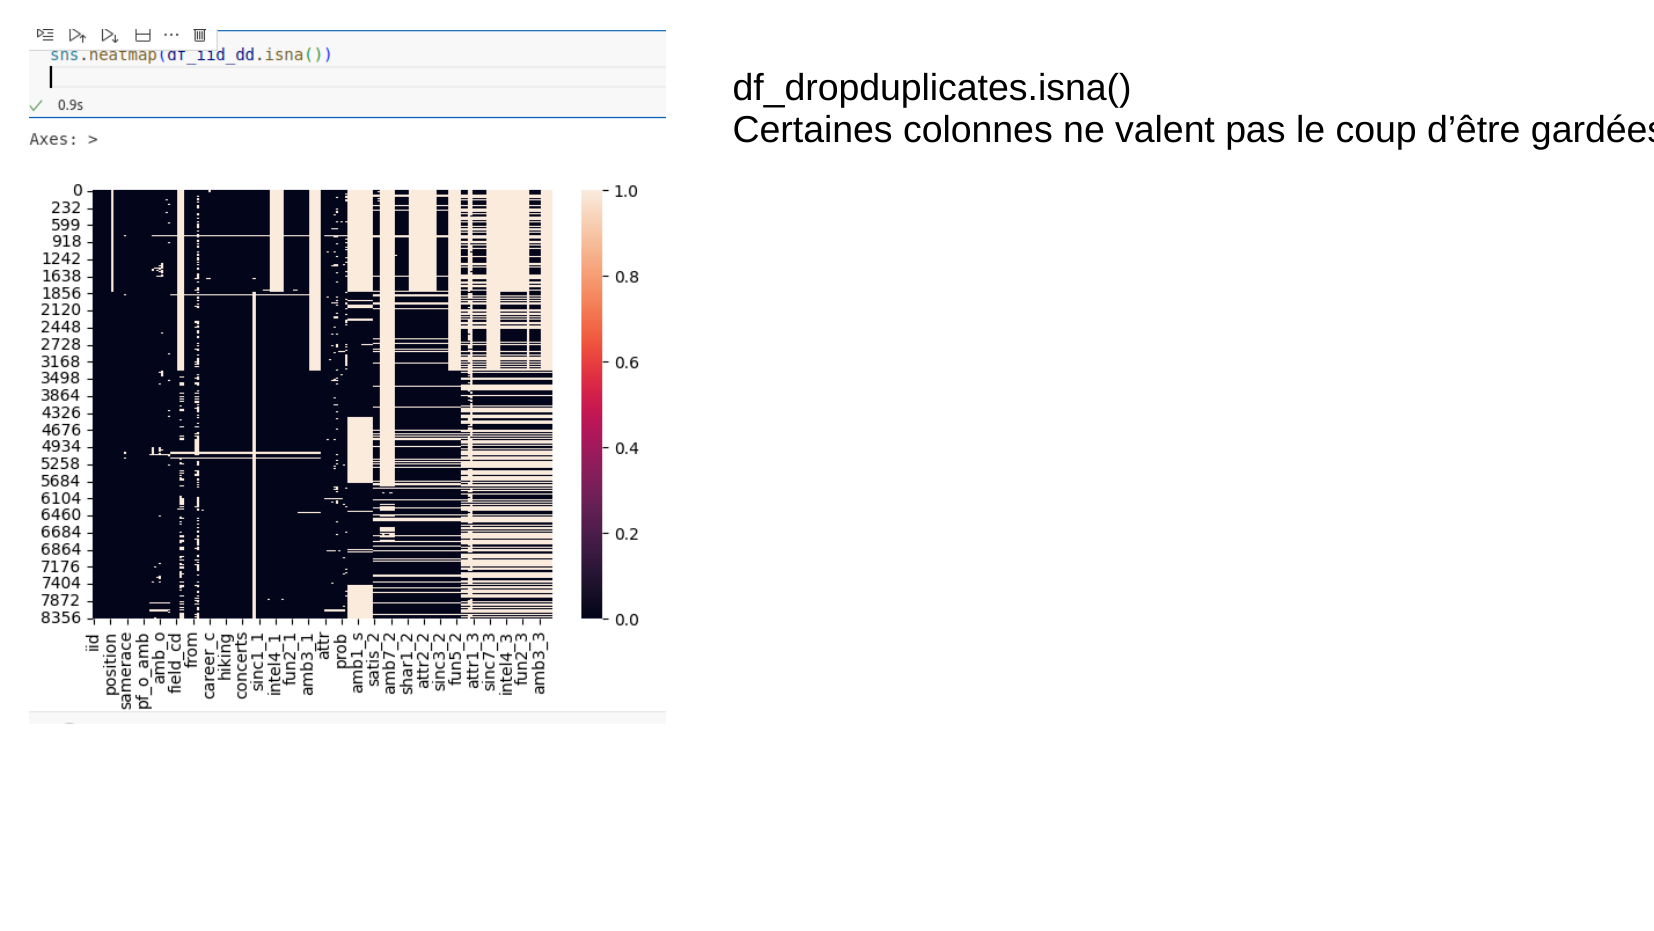

df_dropduplicates.isna()
Certaines colonnes ne valent pas le coup d’être gardées...